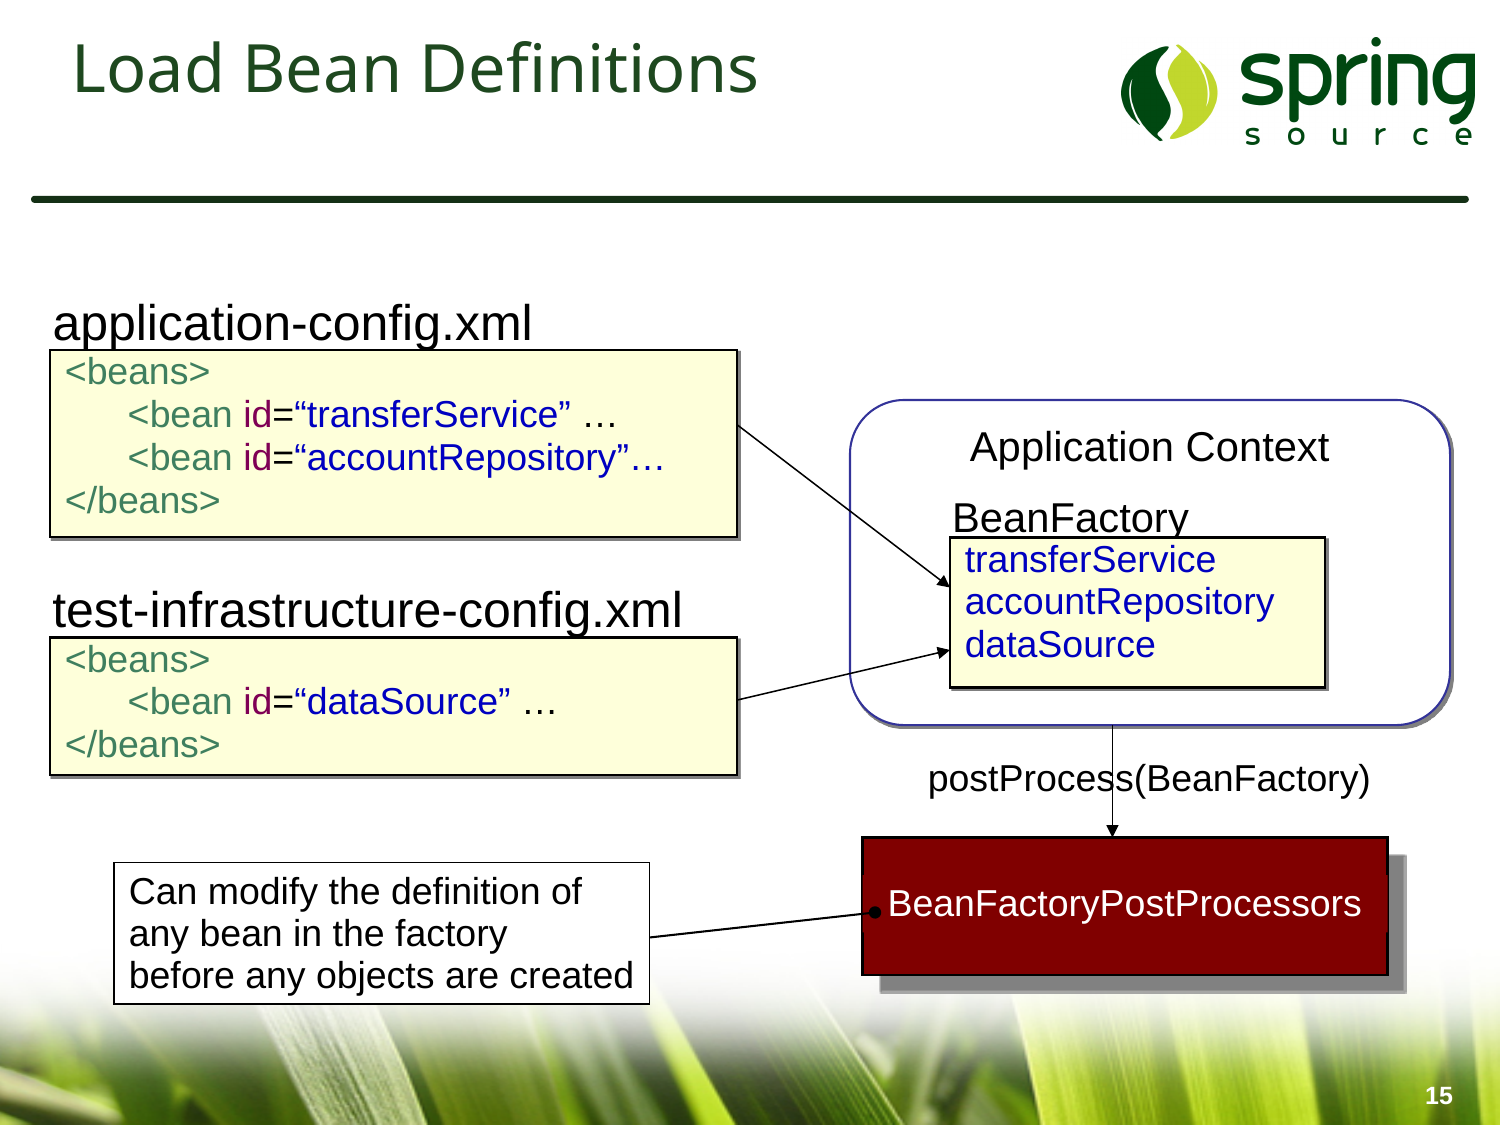

# Load Bean Definitions
application-config.xml
<beans>
 <bean id=“transferService” …
 <bean id=“accountRepository”…
</beans>
Application Context
BeanFactory
transferService
accountRepository
transferService
accountRepository
dataSource
test-infrastructure-config.xml
<beans>
 <bean id=“dataSource” …
</beans>
postProcess(BeanFactory)
BeanFactoryPostProcessors
Can modify the definition of
any bean in the factory
before any objects are created